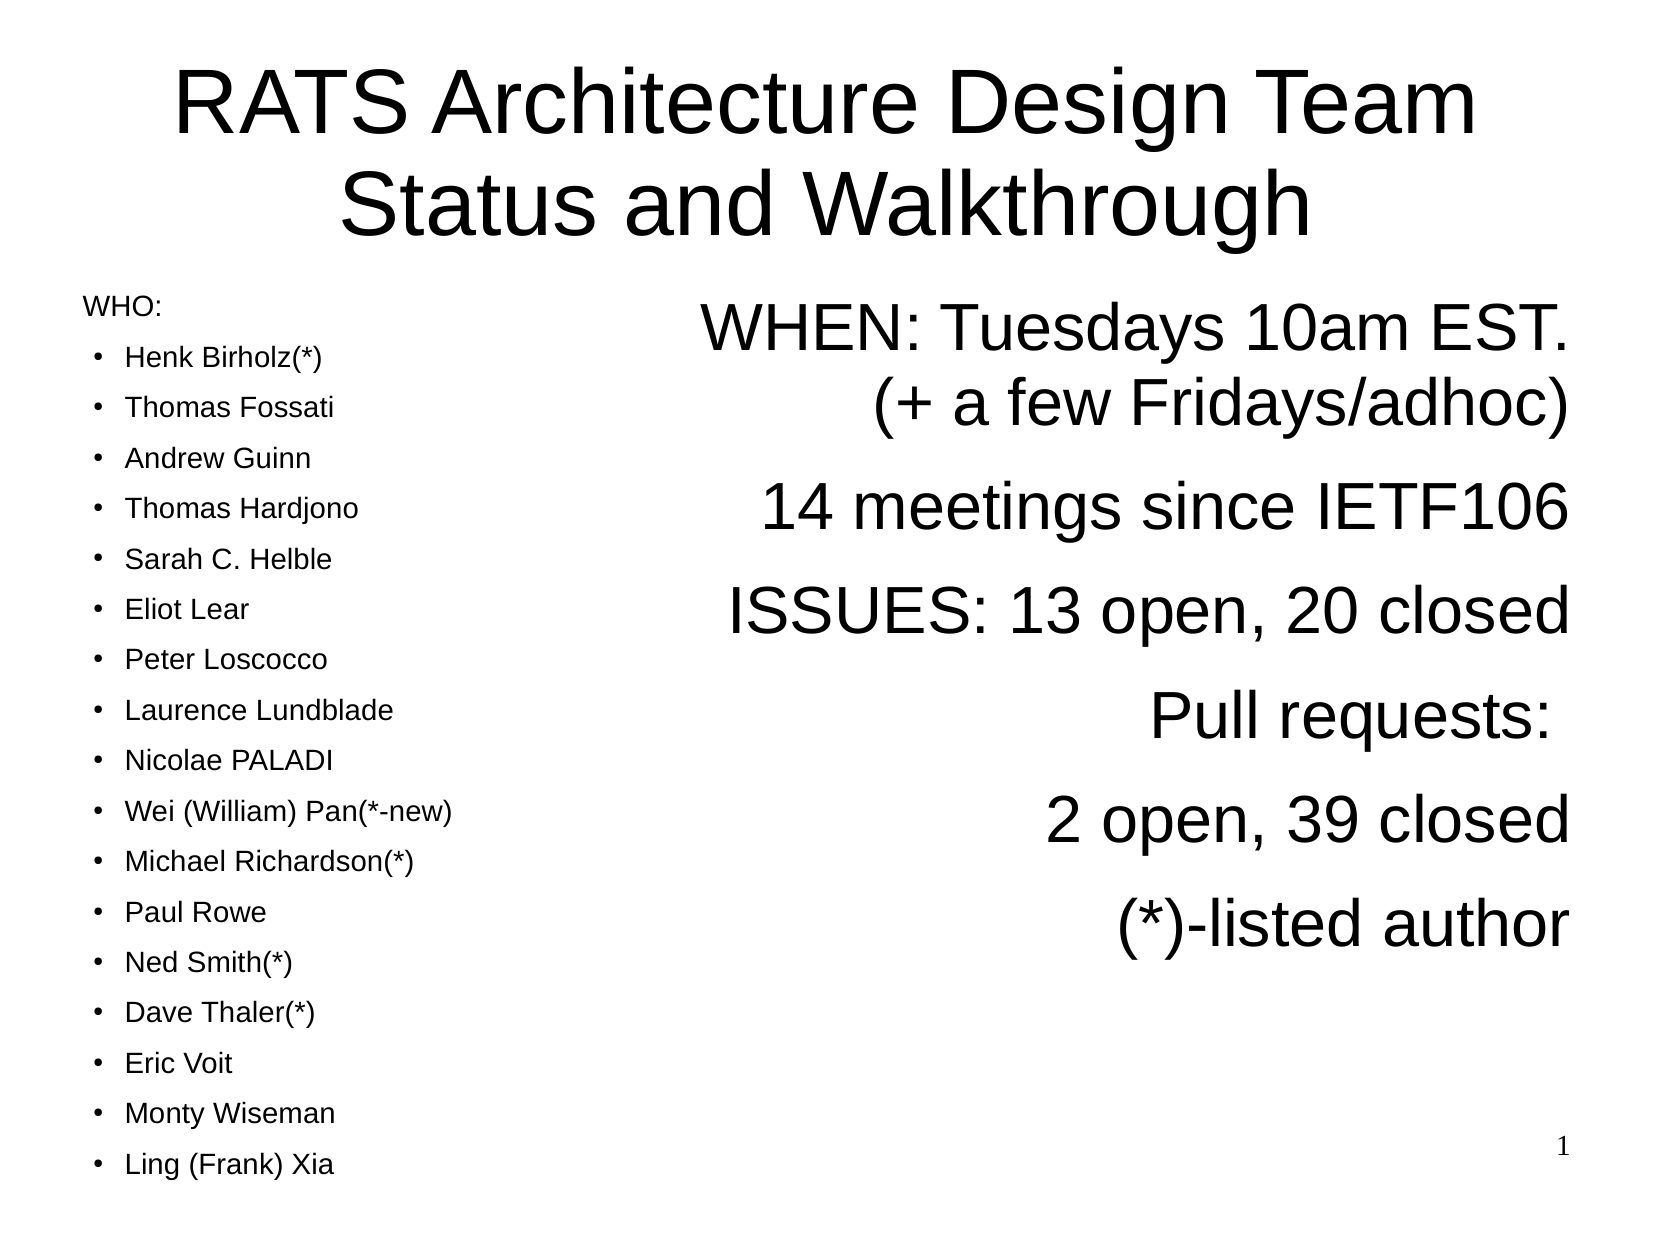

# RATS Architecture Design Team Status and Walkthrough
WHO:
Henk Birholz(*)
Thomas Fossati
Andrew Guinn
Thomas Hardjono
Sarah C. Helble
Eliot Lear
Peter Loscocco
Laurence Lundblade
Nicolae PALADI
Wei (William) Pan(*-new)
Michael Richardson(*)
Paul Rowe
Ned Smith(*)
Dave Thaler(*)
Eric Voit
Monty Wiseman
Ling (Frank) Xia
WHEN: Tuesdays 10am EST. (+ a few Fridays/adhoc)
14 meetings since IETF106
ISSUES: 13 open, 20 closed
Pull requests:
2 open, 39 closed
(*)-listed author
1